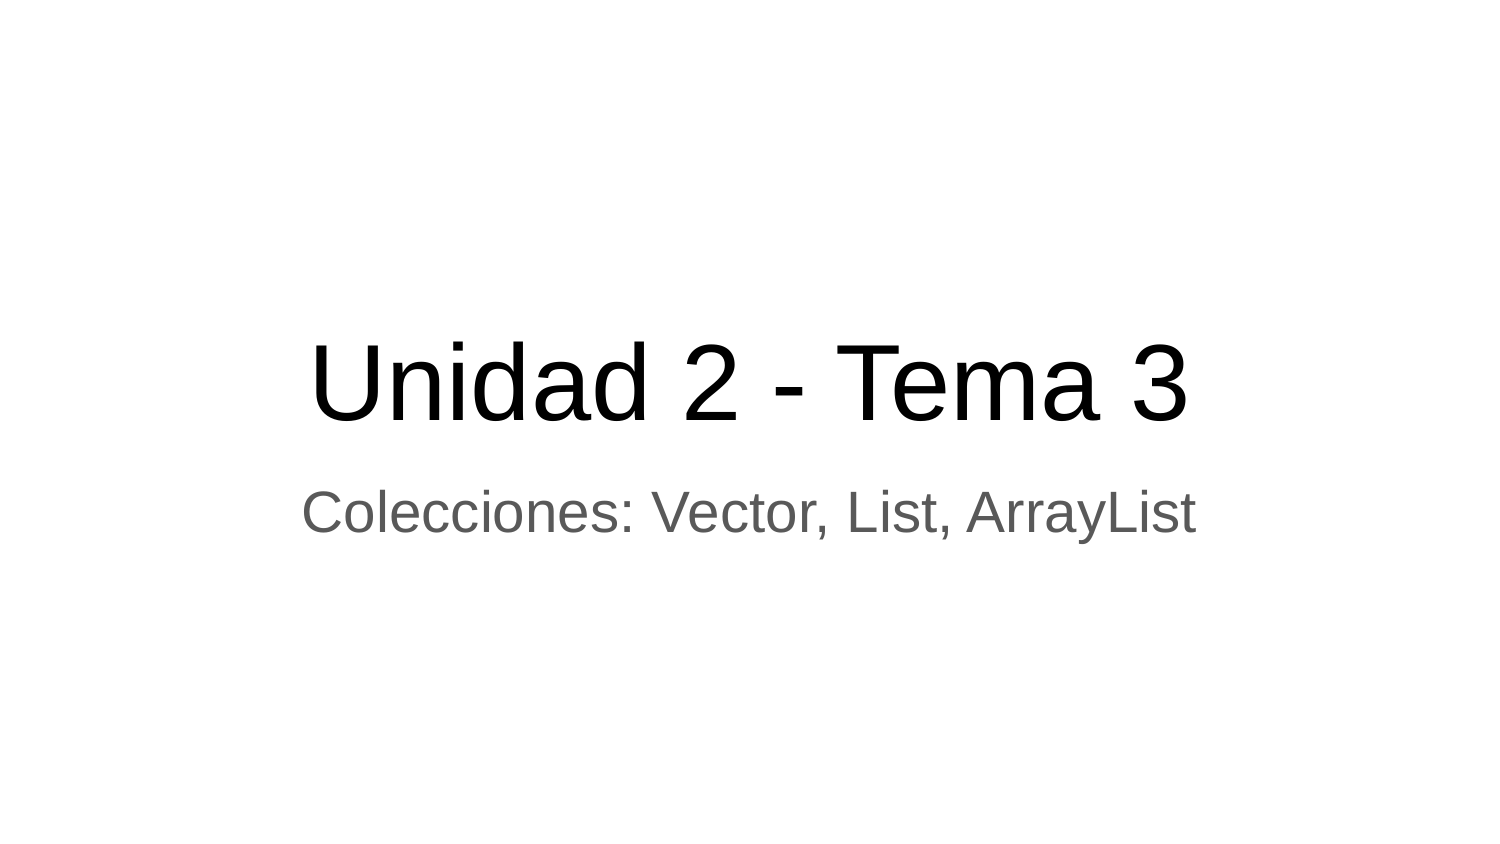

# Unidad 2 - Tema 3
Colecciones: Vector, List, ArrayList